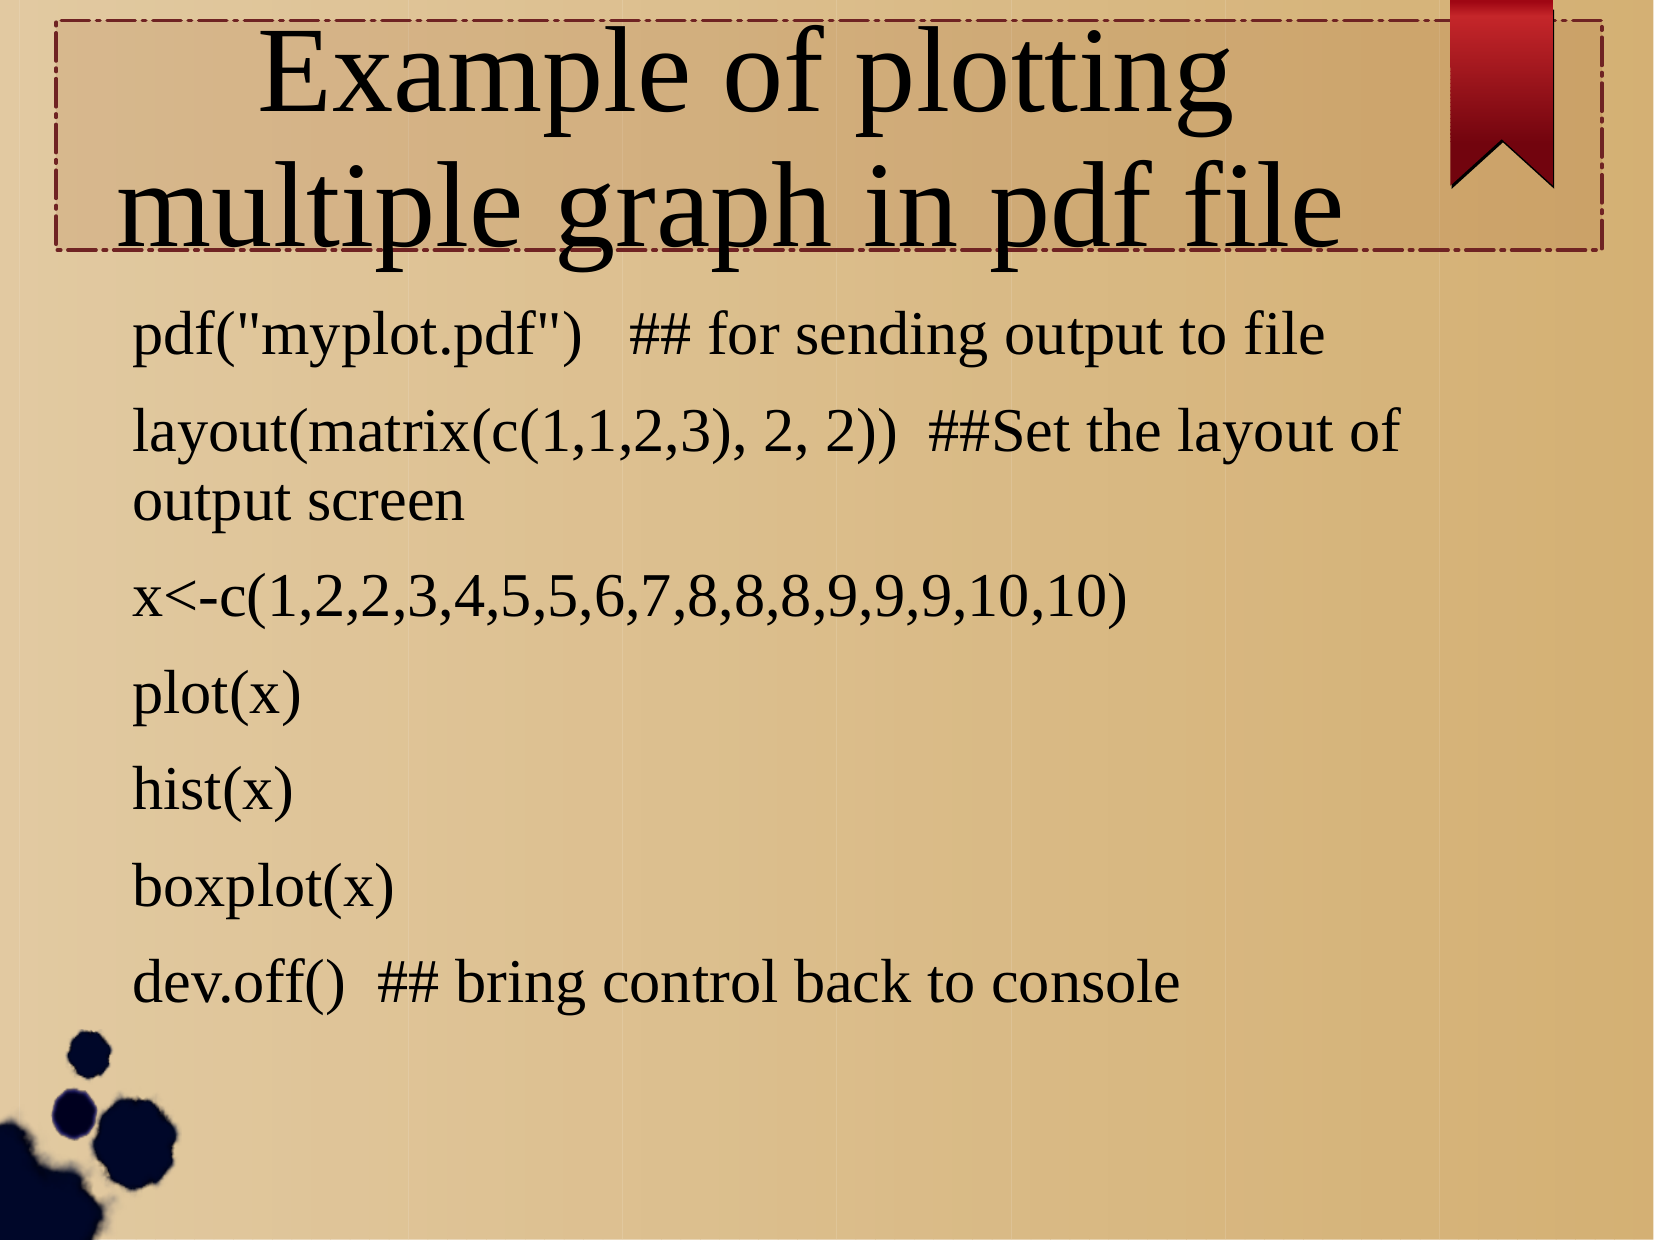

# Example of plotting multiple graph in pdf file
pdf("myplot.pdf") ## for sending output to file
layout(matrix(c(1,1,2,3), 2, 2)) ##Set the layout of output screen
x<-c(1,2,2,3,4,5,5,6,7,8,8,8,9,9,9,10,10)
plot(x)
hist(x)
boxplot(x)
dev.off() ## bring control back to console